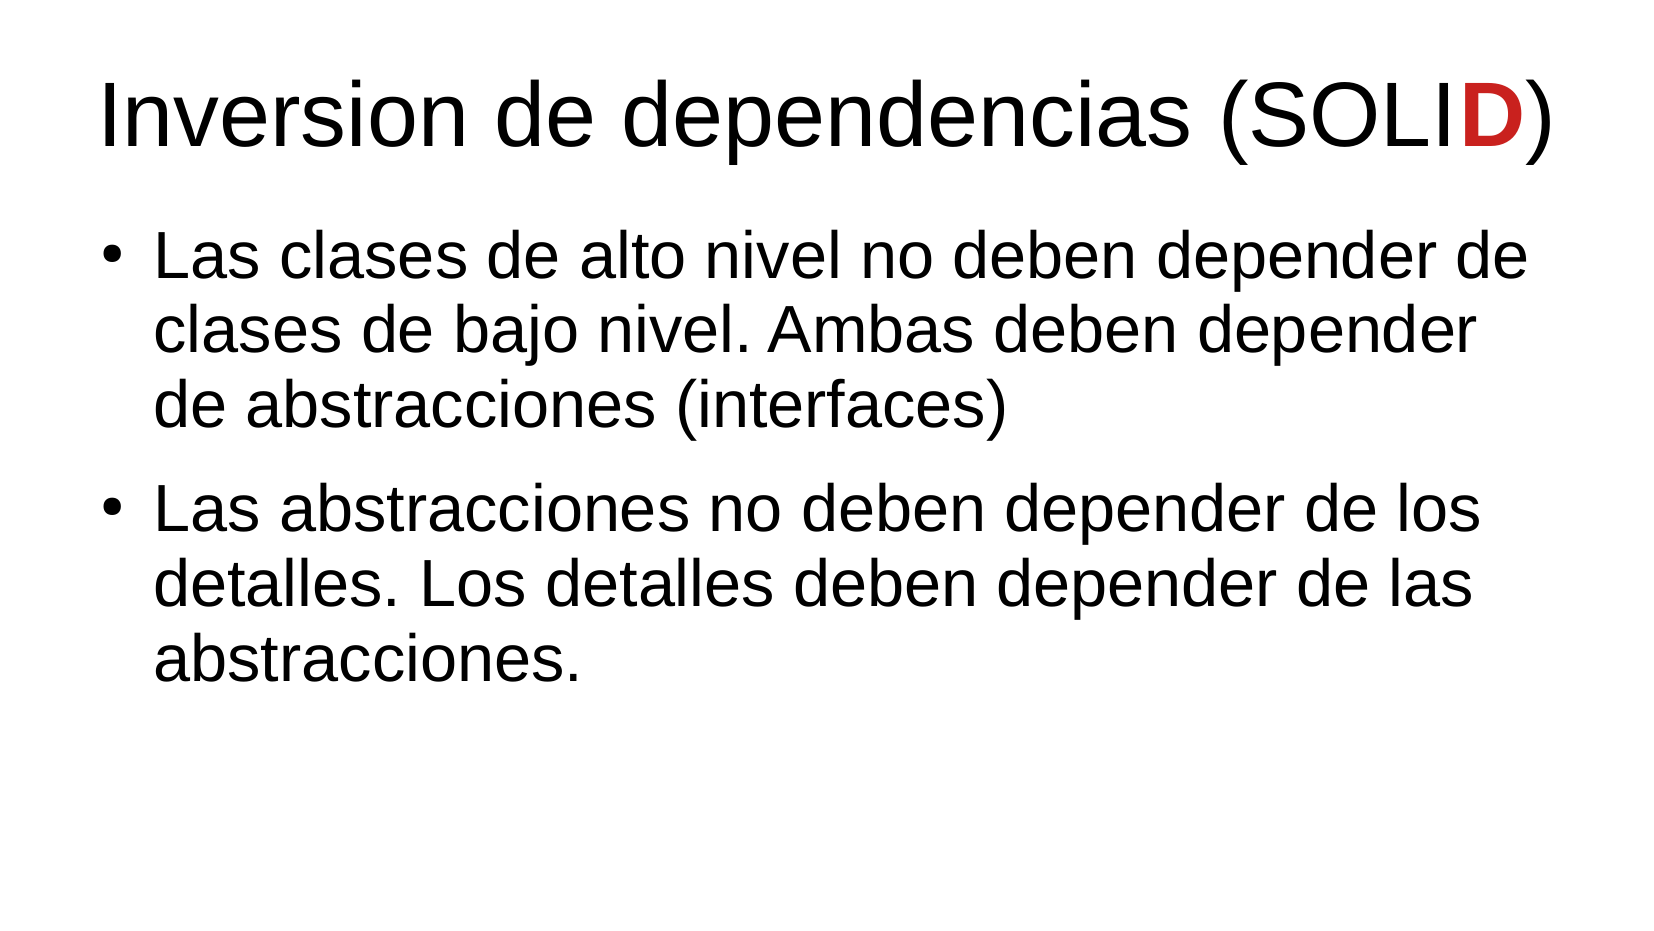

# Inversion de dependencias (SOLID)
Las clases de alto nivel no deben depender de clases de bajo nivel. Ambas deben depender de abstracciones (interfaces)
Las abstracciones no deben depender de los detalles. Los detalles deben depender de las abstracciones.